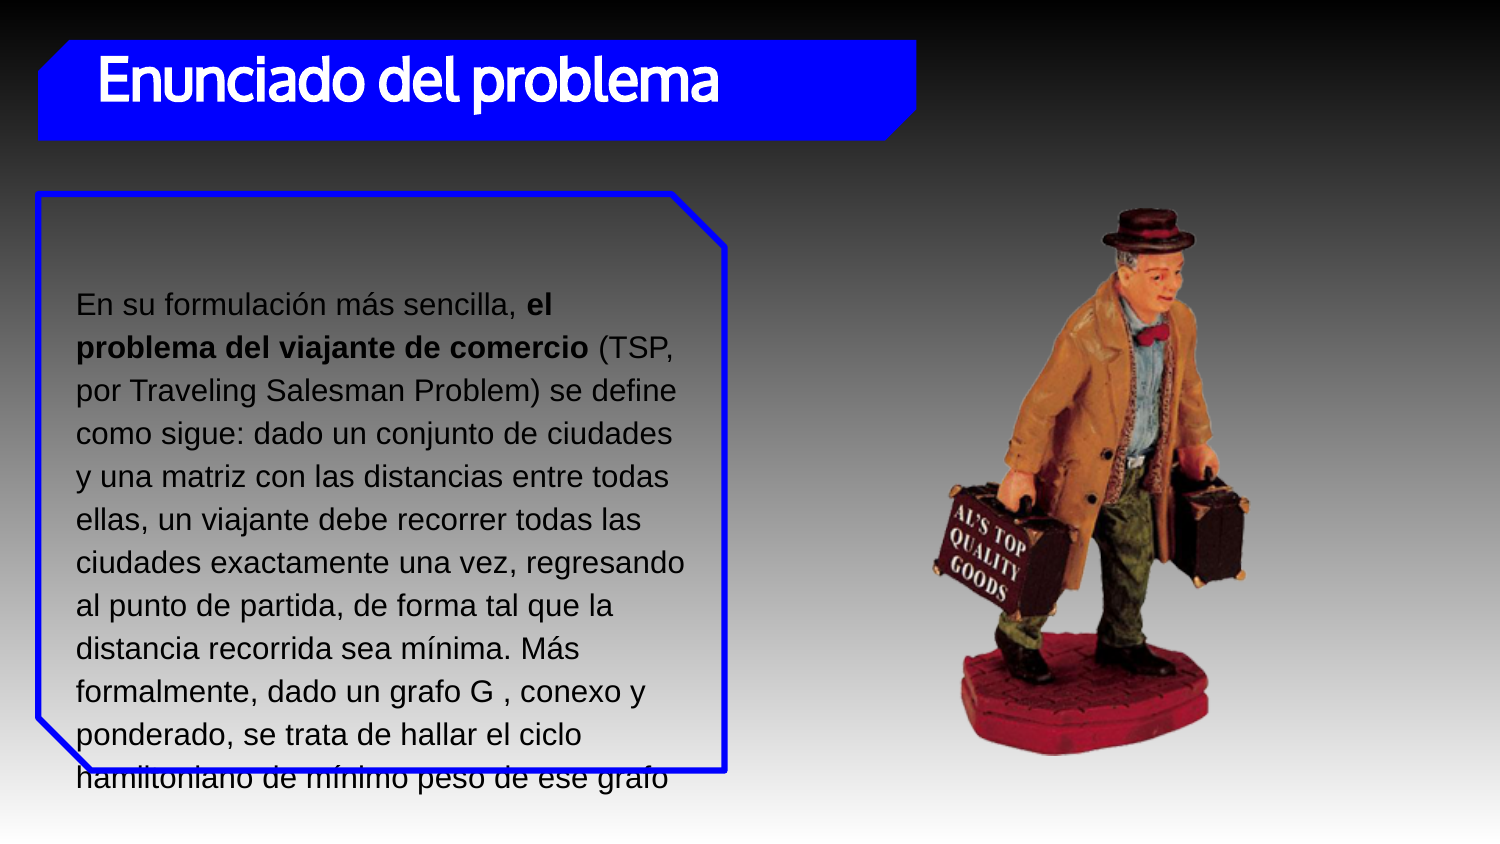

En su formulación más sencilla, el problema del viajante de comercio (TSP, por Traveling Salesman Problem) se define como sigue: dado un conjunto de ciudades y una matriz con las distancias entre todas ellas, un viajante debe recorrer todas las ciudades exactamente una vez, regresando al punto de partida, de forma tal que la distancia recorrida sea mínima. Más formalmente, dado un grafo G , conexo y ponderado, se trata de hallar el ciclo hamiltoniano de mínimo peso de ese grafo